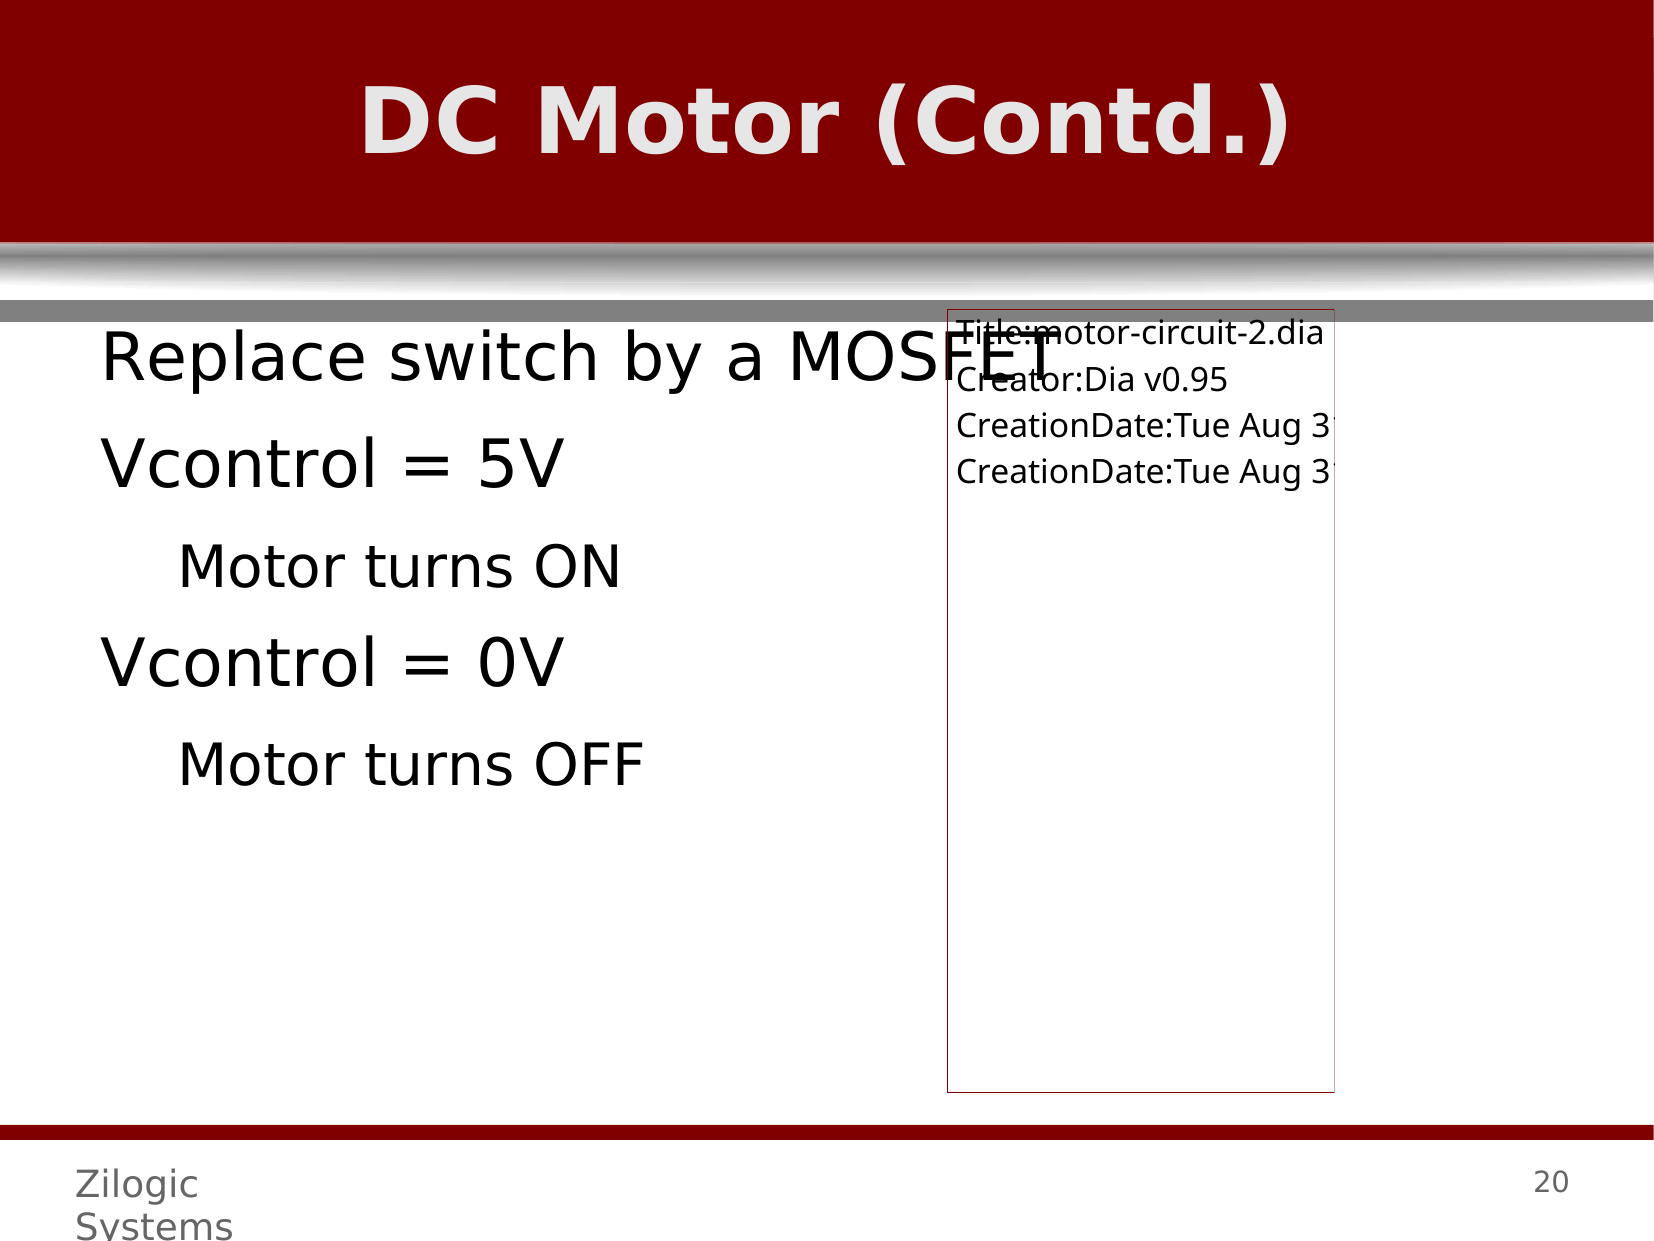

# DC Motor (Contd.)
Replace switch by a MOSFET
Vcontrol = 5V
Motor turns ON
Vcontrol = 0V
Motor turns OFF
20